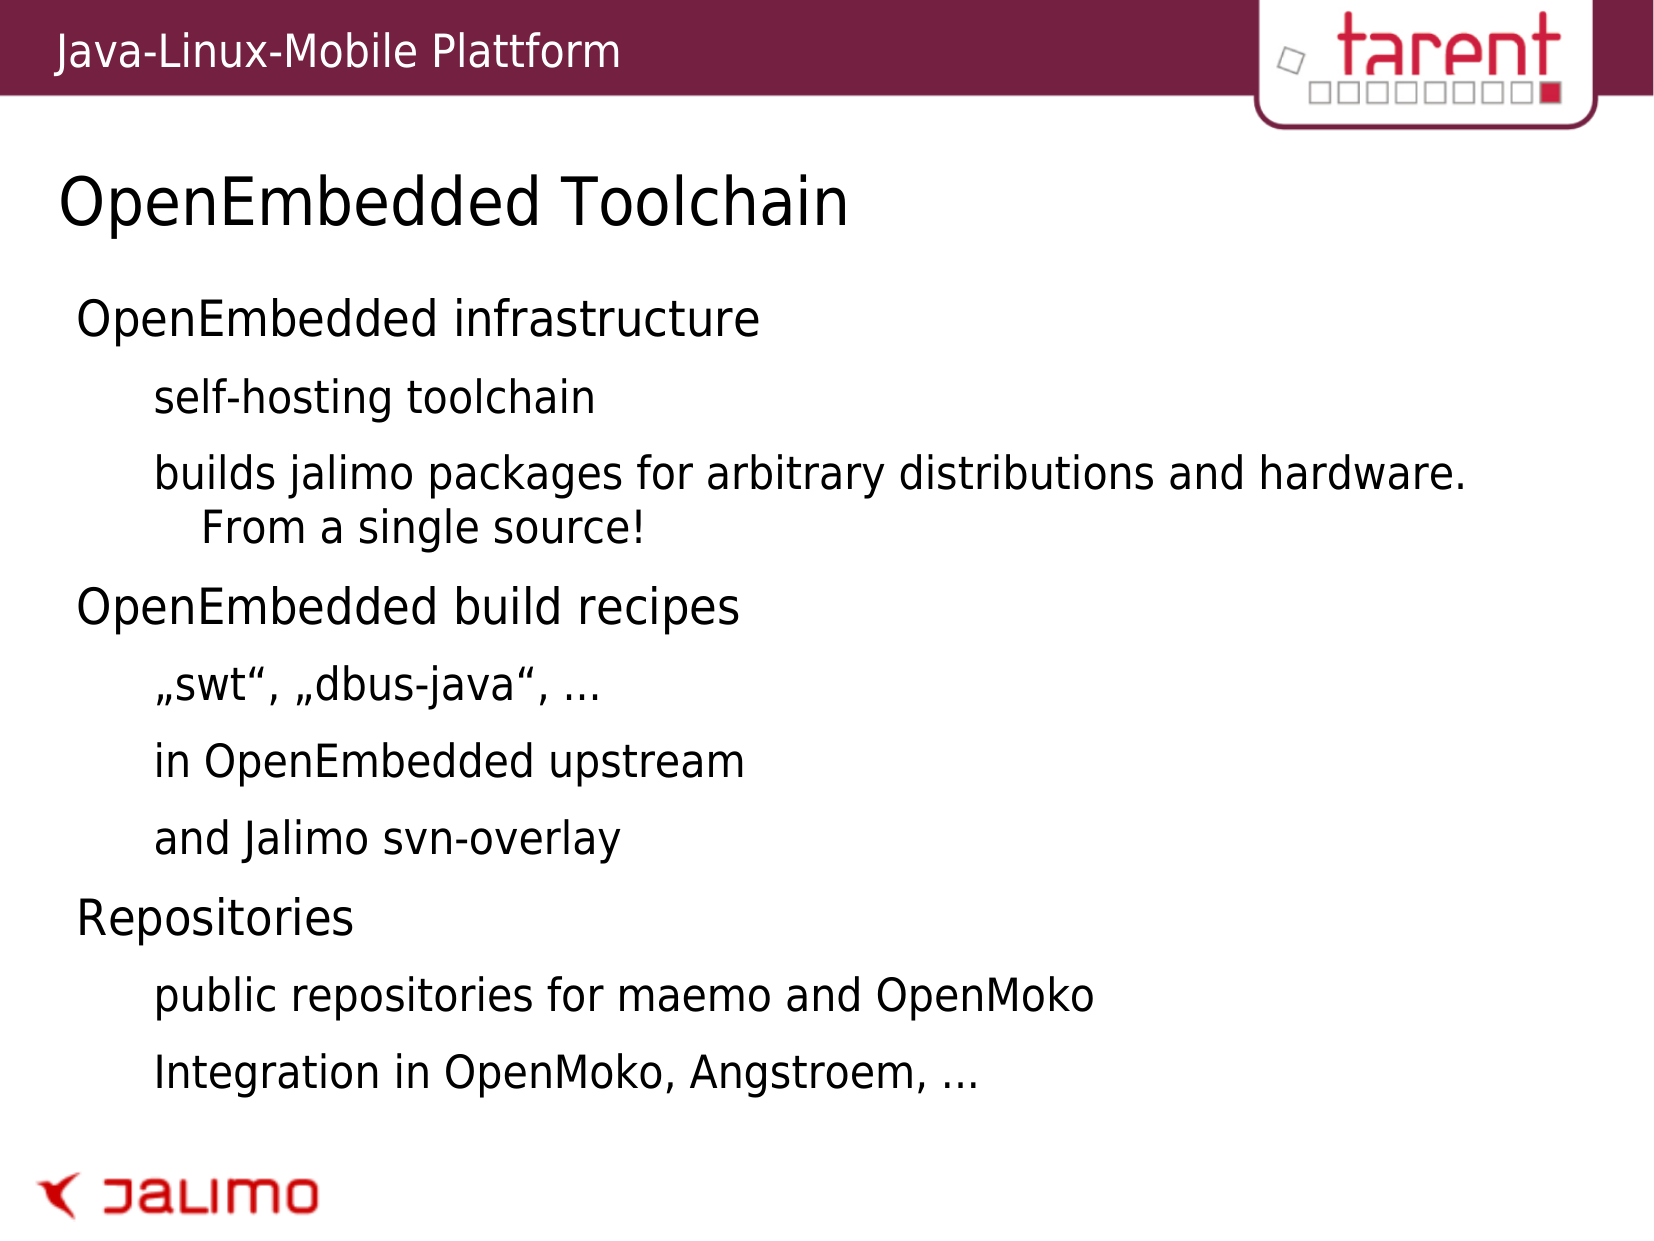

# OpenEmbedded Toolchain
OpenEmbedded infrastructure
self-hosting toolchain
builds jalimo packages for arbitrary distributions and hardware. From a single source!
OpenEmbedded build recipes
„swt“, „dbus-java“, ...
in OpenEmbedded upstream
and Jalimo svn-overlay
Repositories
public repositories for maemo and OpenMoko
Integration in OpenMoko, Angstroem, ...